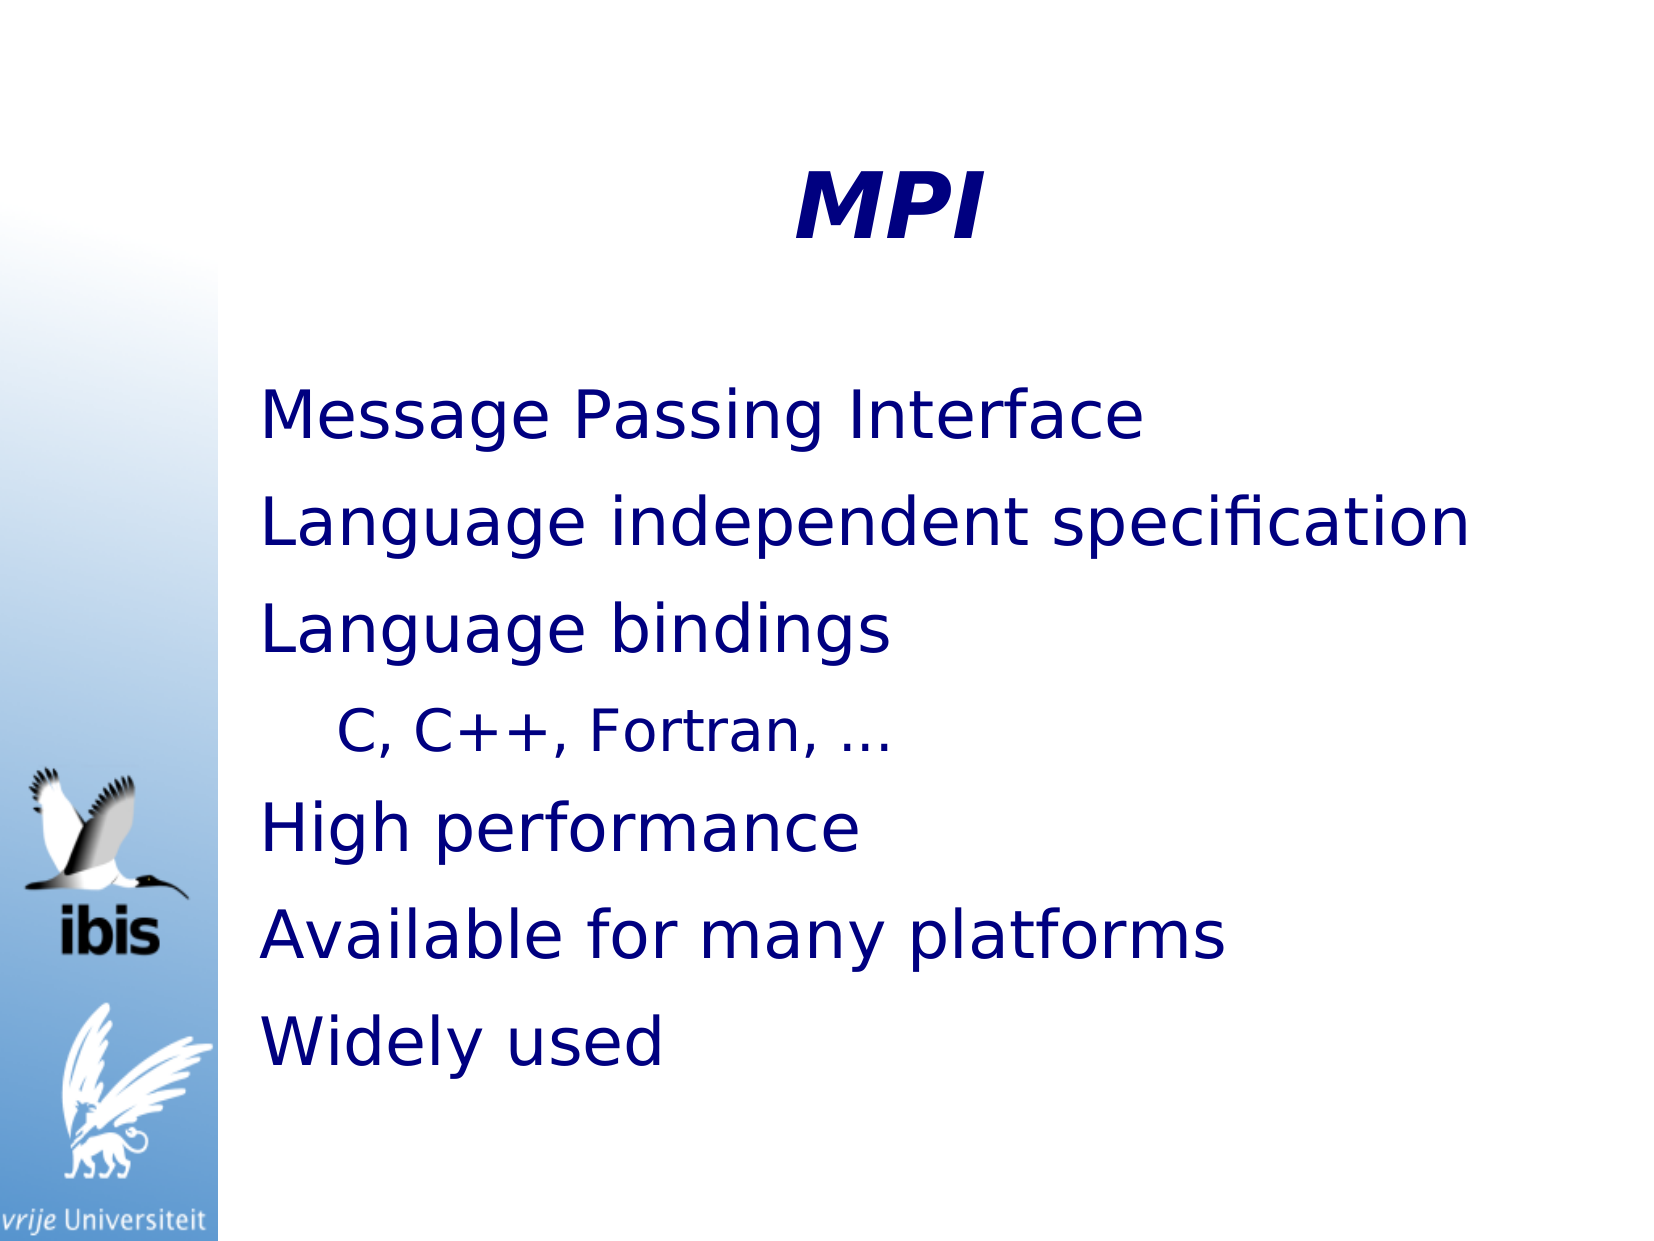

# MPI
Message Passing Interface
Language independent specification
Language bindings
C, C++, Fortran, ...
High performance
Available for many platforms
Widely used